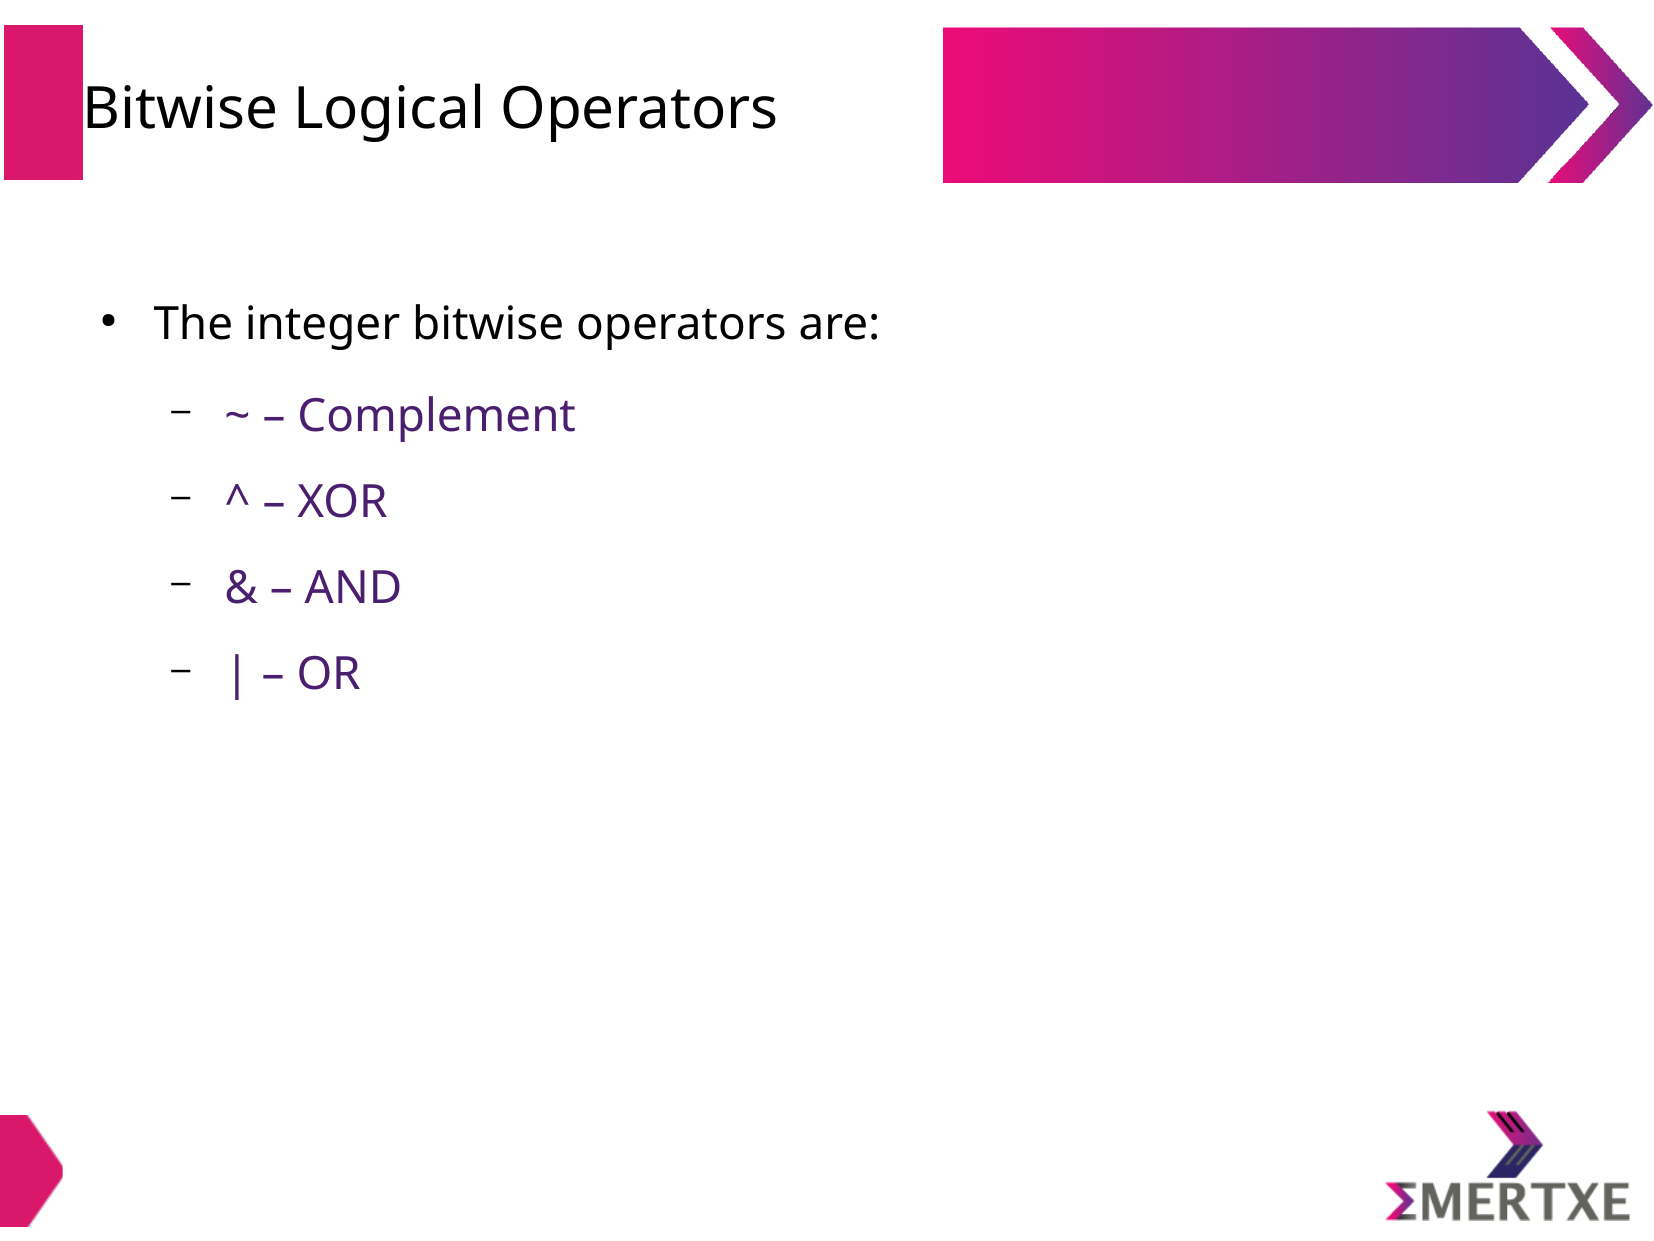

# Bitwise Logical Operators
The integer bitwise operators are:
~ – Complement
^ – XOR
& – AND
| – OR